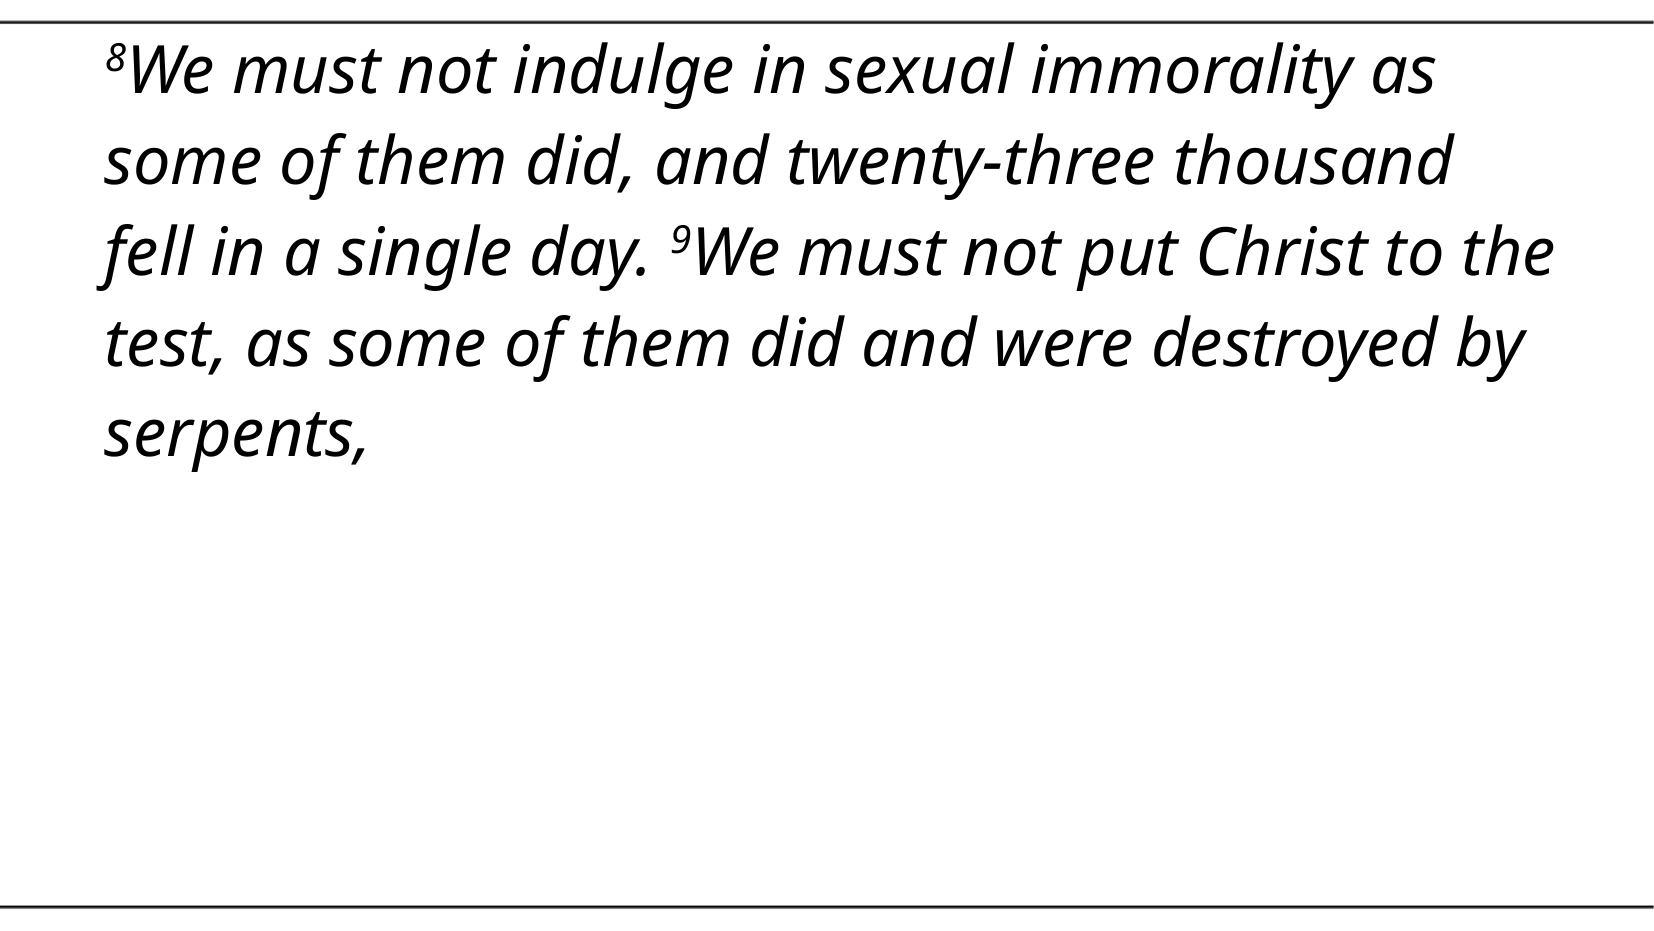

8We must not indulge in sexual immorality as some of them did, and twenty-three thousand fell in a single day. 9We must not put Christ to the test, as some of them did and were destroyed by serpents,